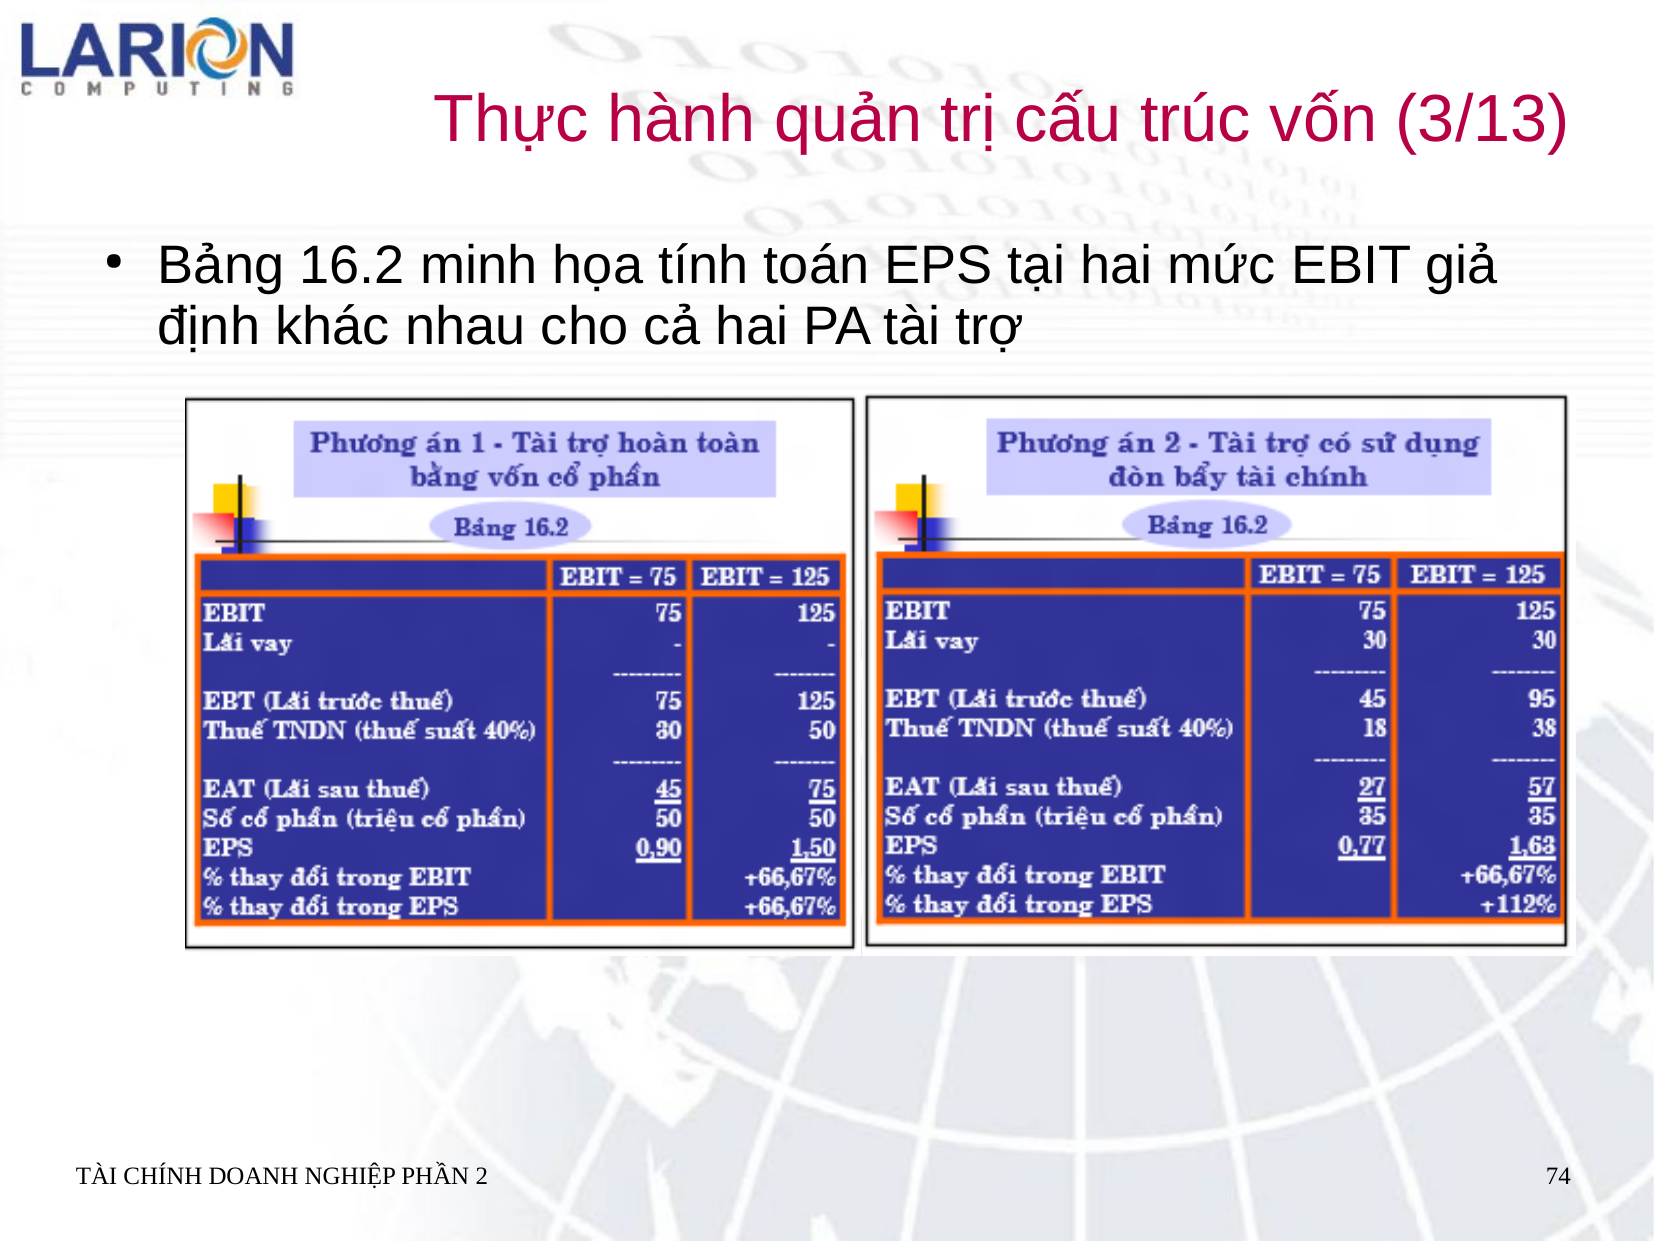

# Thực hành quản trị cấu trúc vốn (3/13)
Bảng 16.2 minh họa tính toán EPS tại hai mức EBIT giả định khác nhau cho cả hai PA tài trợ
TÀI CHÍNH DOANH NGHIỆP PHẦN 2
74